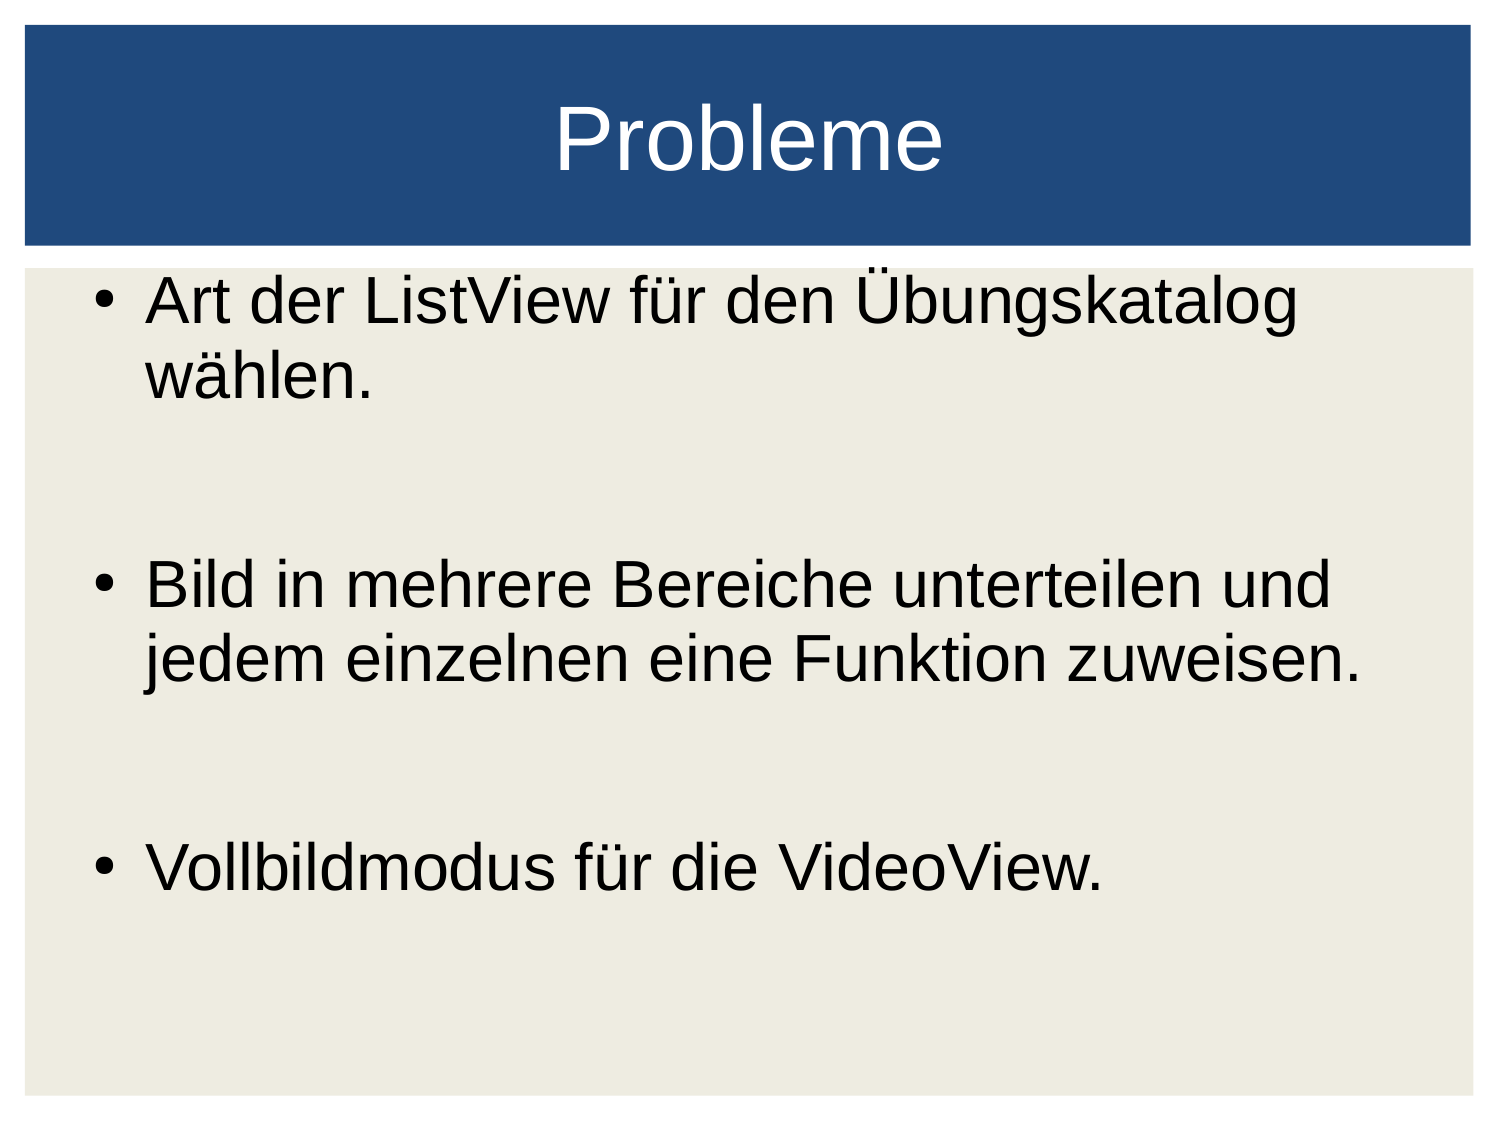

# Probleme
Art der ListView für den Übungskatalog wählen.
Bild in mehrere Bereiche unterteilen und jedem einzelnen eine Funktion zuweisen.
Vollbildmodus für die VideoView.